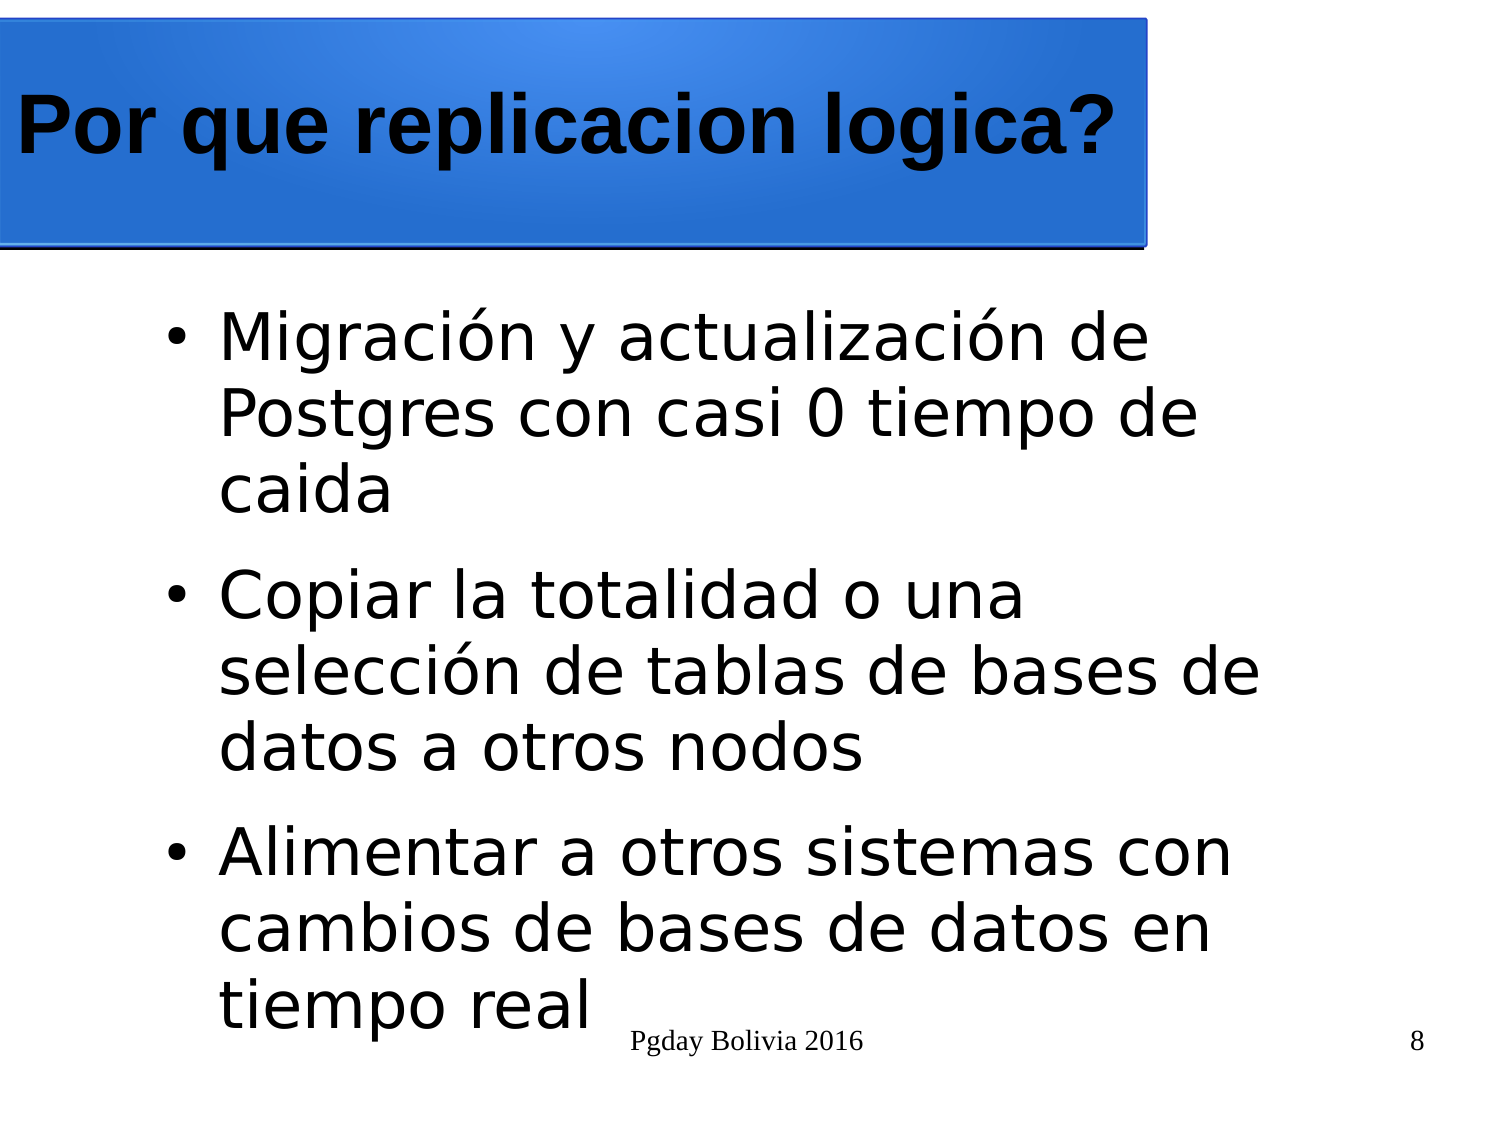

# Por que replicacion logica?
Migración y actualización de Postgres con casi 0 tiempo de caida
Copiar la totalidad o una selección de tablas de bases de datos a otros nodos
Alimentar a otros sistemas con cambios de bases de datos en tiempo real
Pgday Bolivia 2016
8